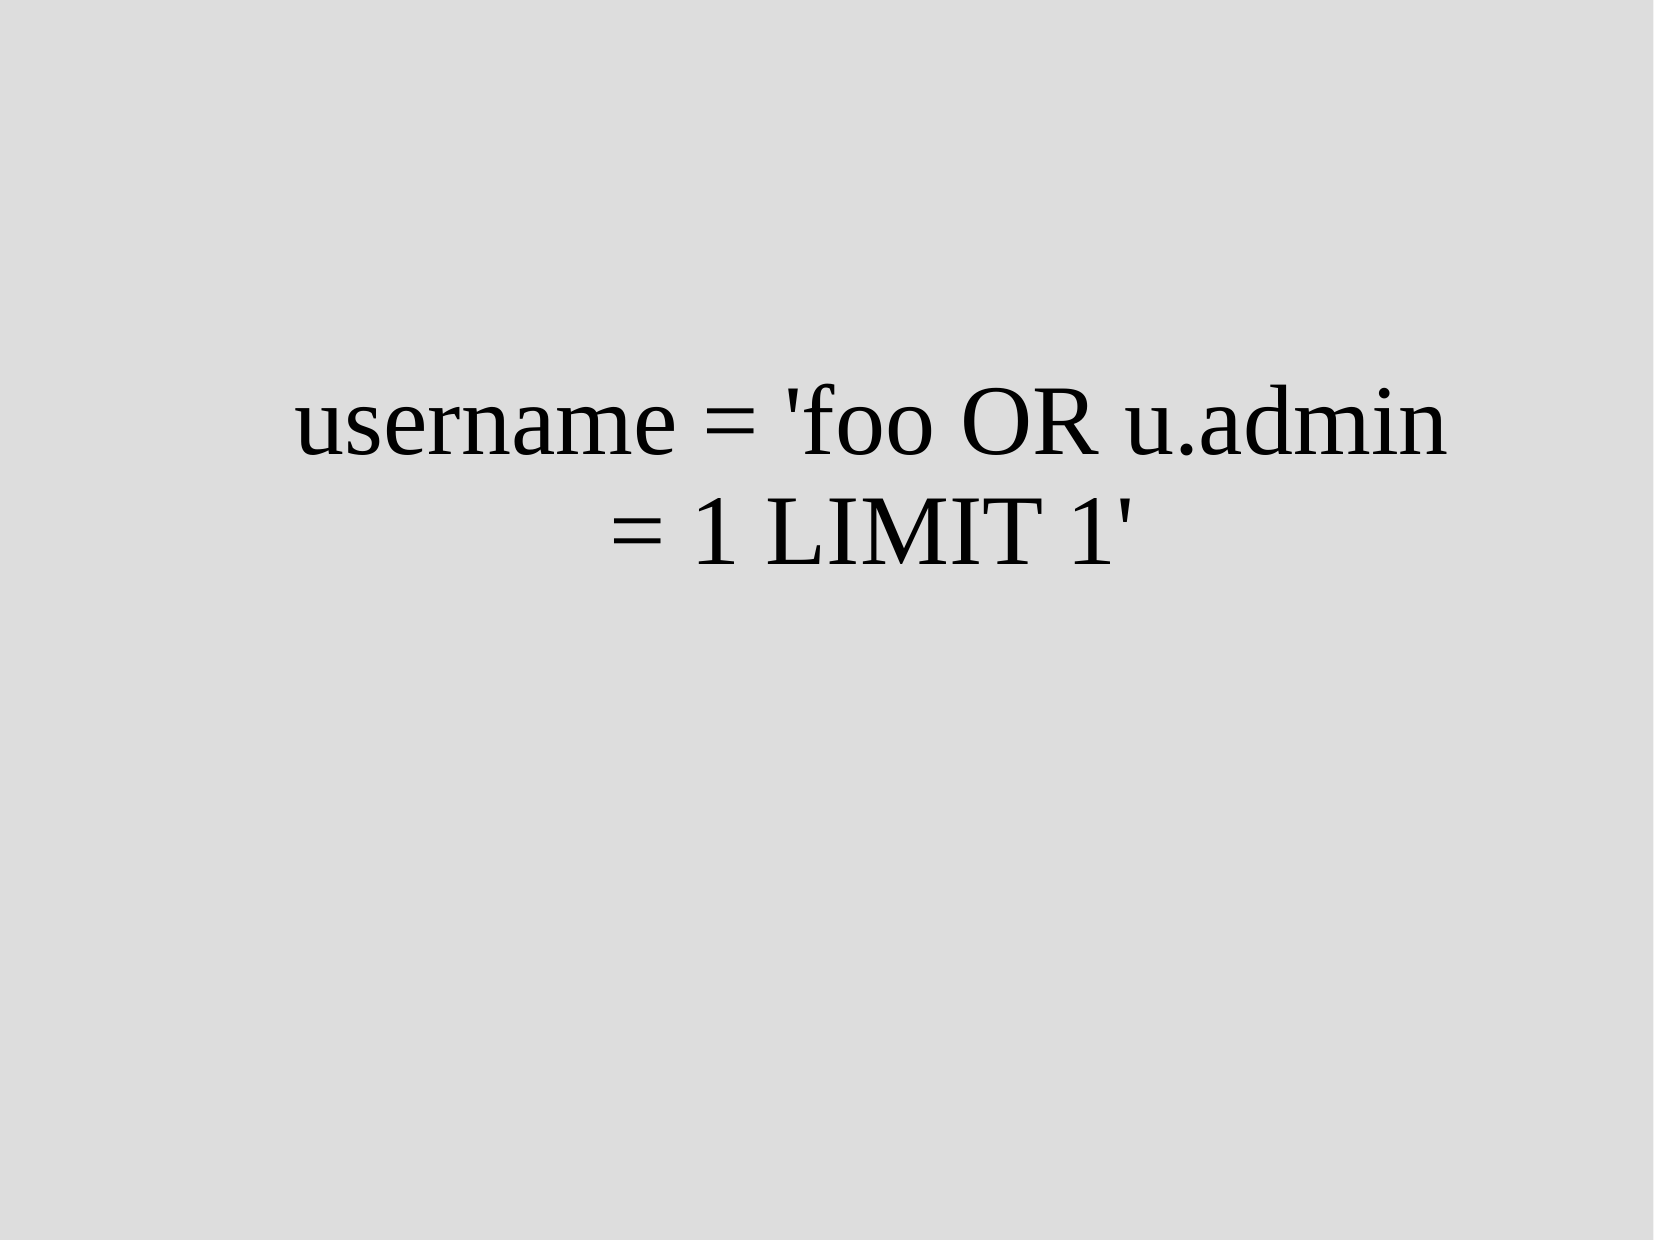

#
username = 'foo OR u.admin = 1 LIMIT 1'